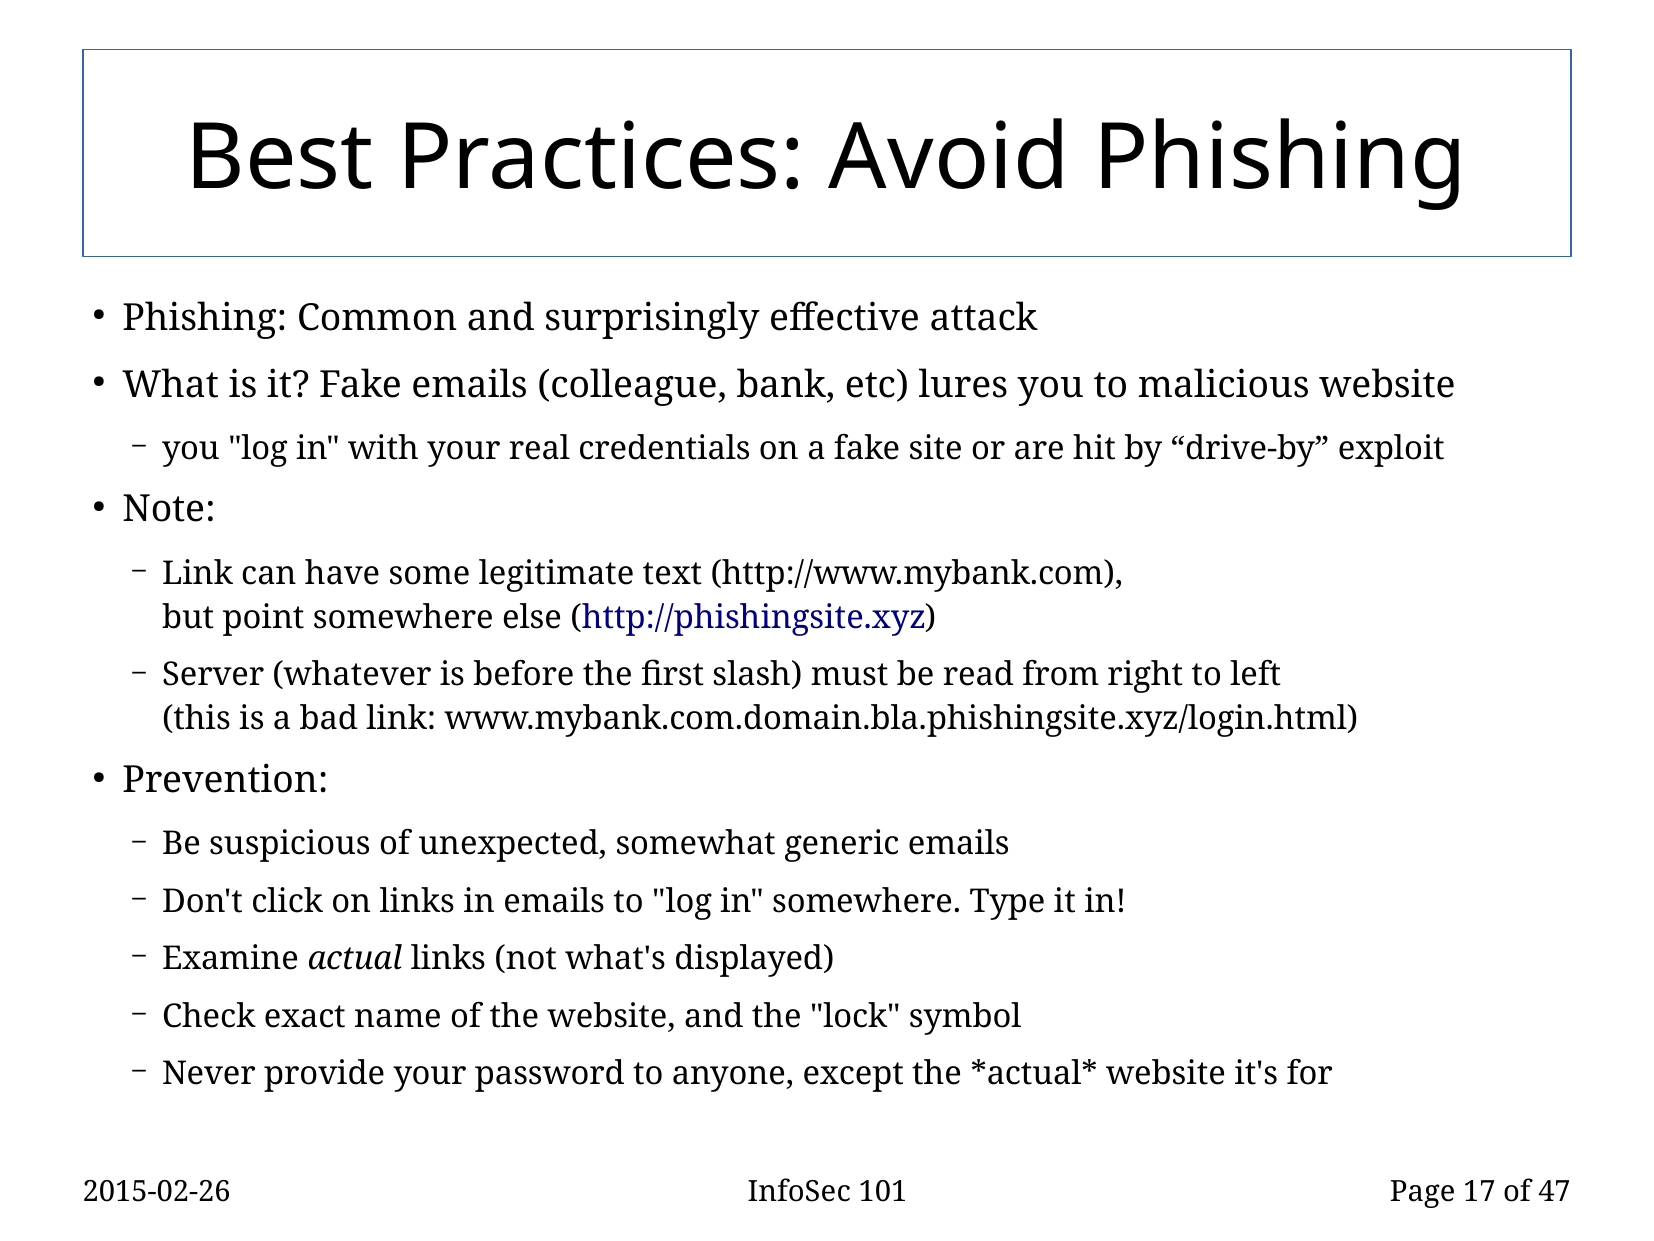

# Best Practices: Avoid Phishing
Phishing: Common and surprisingly effective attack
What is it? Fake emails (colleague, bank, etc) lures you to malicious website
you "log in" with your real credentials on a fake site or are hit by “drive-by” exploit
Note:
Link can have some legitimate text (http://www.mybank.com),
but point somewhere else (http://phishingsite.xyz)
Server (whatever is before the first slash) must be read from right to left
(this is a bad link: www.mybank.com.domain.bla.phishingsite.xyz/login.html)
Prevention:
Be suspicious of unexpected, somewhat generic emails
Don't click on links in emails to "log in" somewhere. Type it in!
Examine actual links (not what's displayed)
Check exact name of the website, and the "lock" symbol
Never provide your password to anyone, except the *actual* website it's for
2015-02-26
InfoSec 101
17